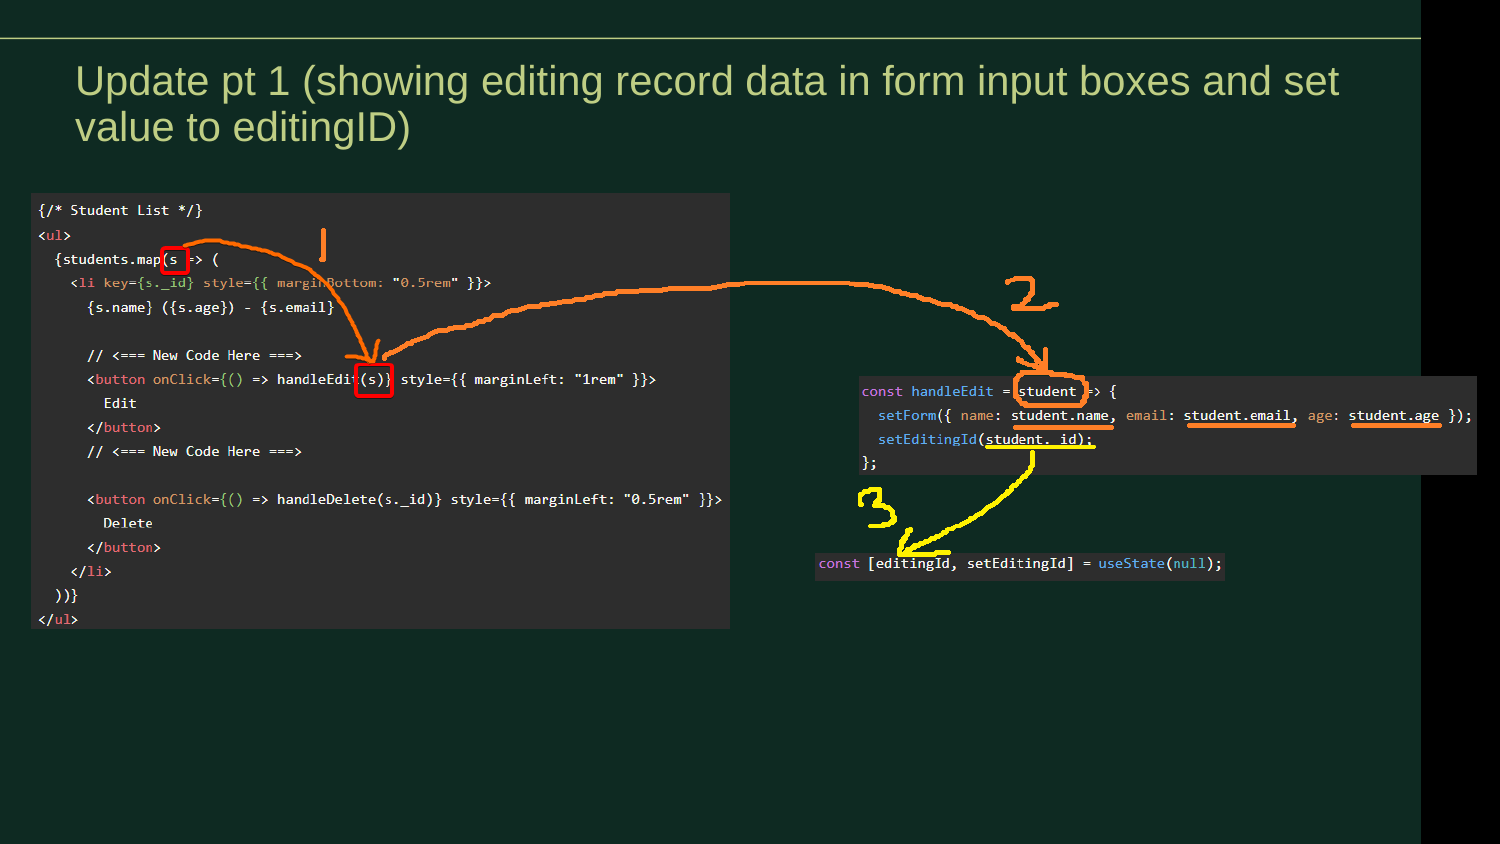

# Update pt 1 (showing editing record data in form input boxes and set value to editingID)